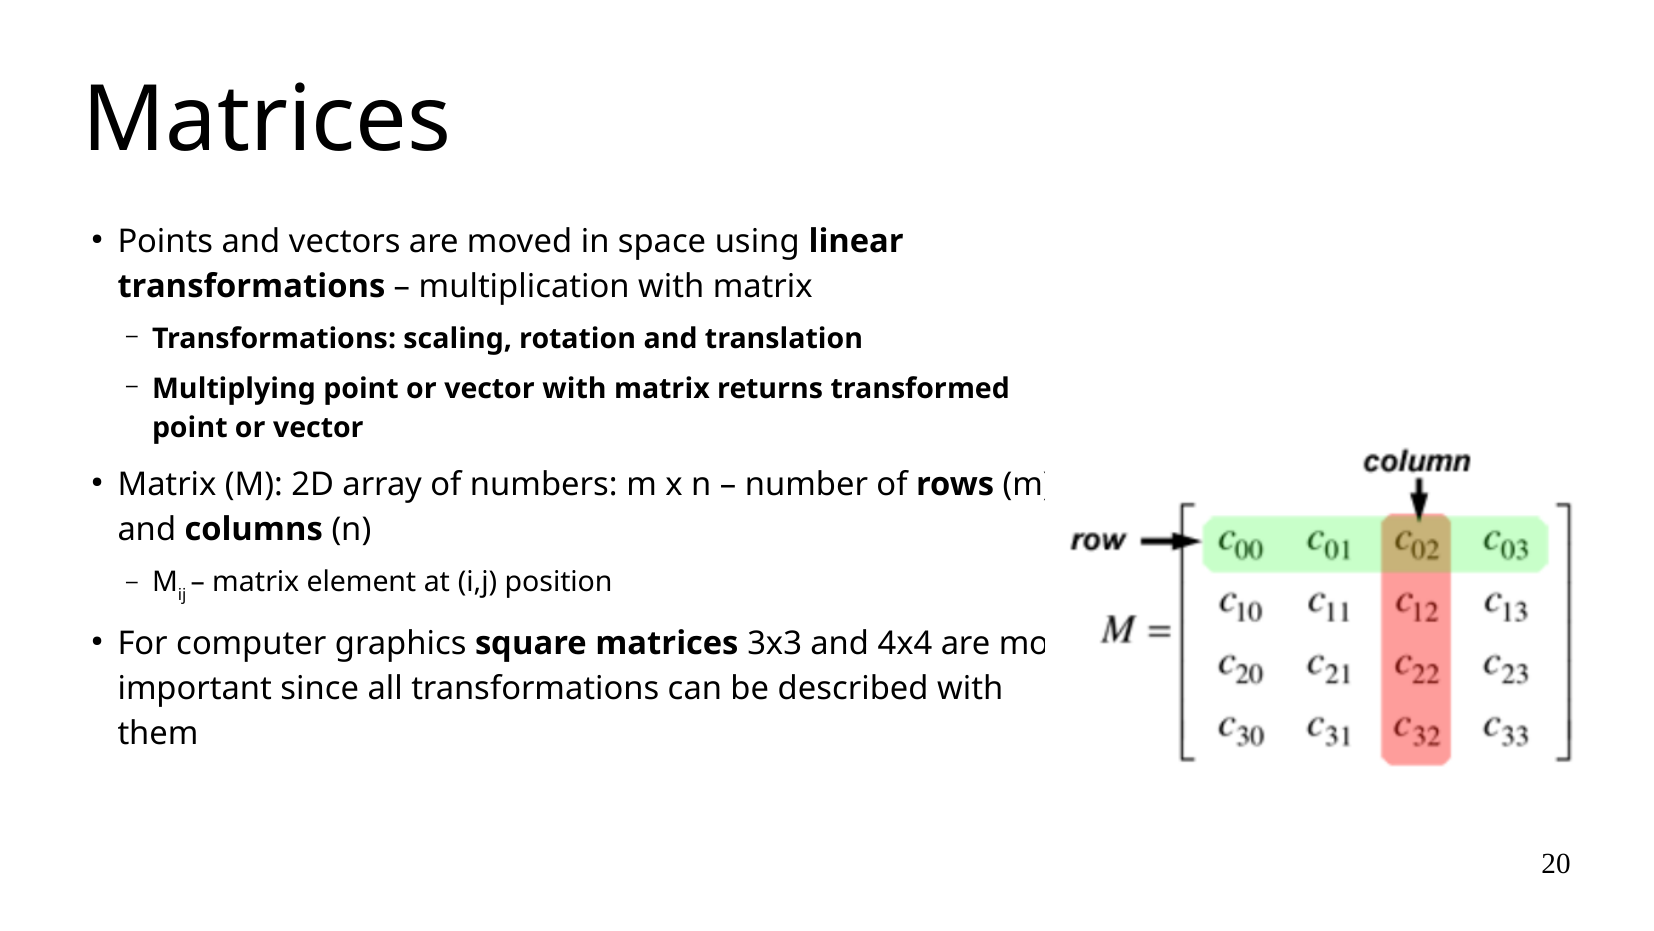

# Matrices
Points and vectors are moved in space using linear transformations – multiplication with matrix
Transformations: scaling, rotation and translation
Multiplying point or vector with matrix returns transformed point or vector
Matrix (M): 2D array of numbers: m x n – number of rows (m) and columns (n)
Mij – matrix element at (i,j) position
For computer graphics square matrices 3x3 and 4x4 are most important since all transformations can be described with them
20